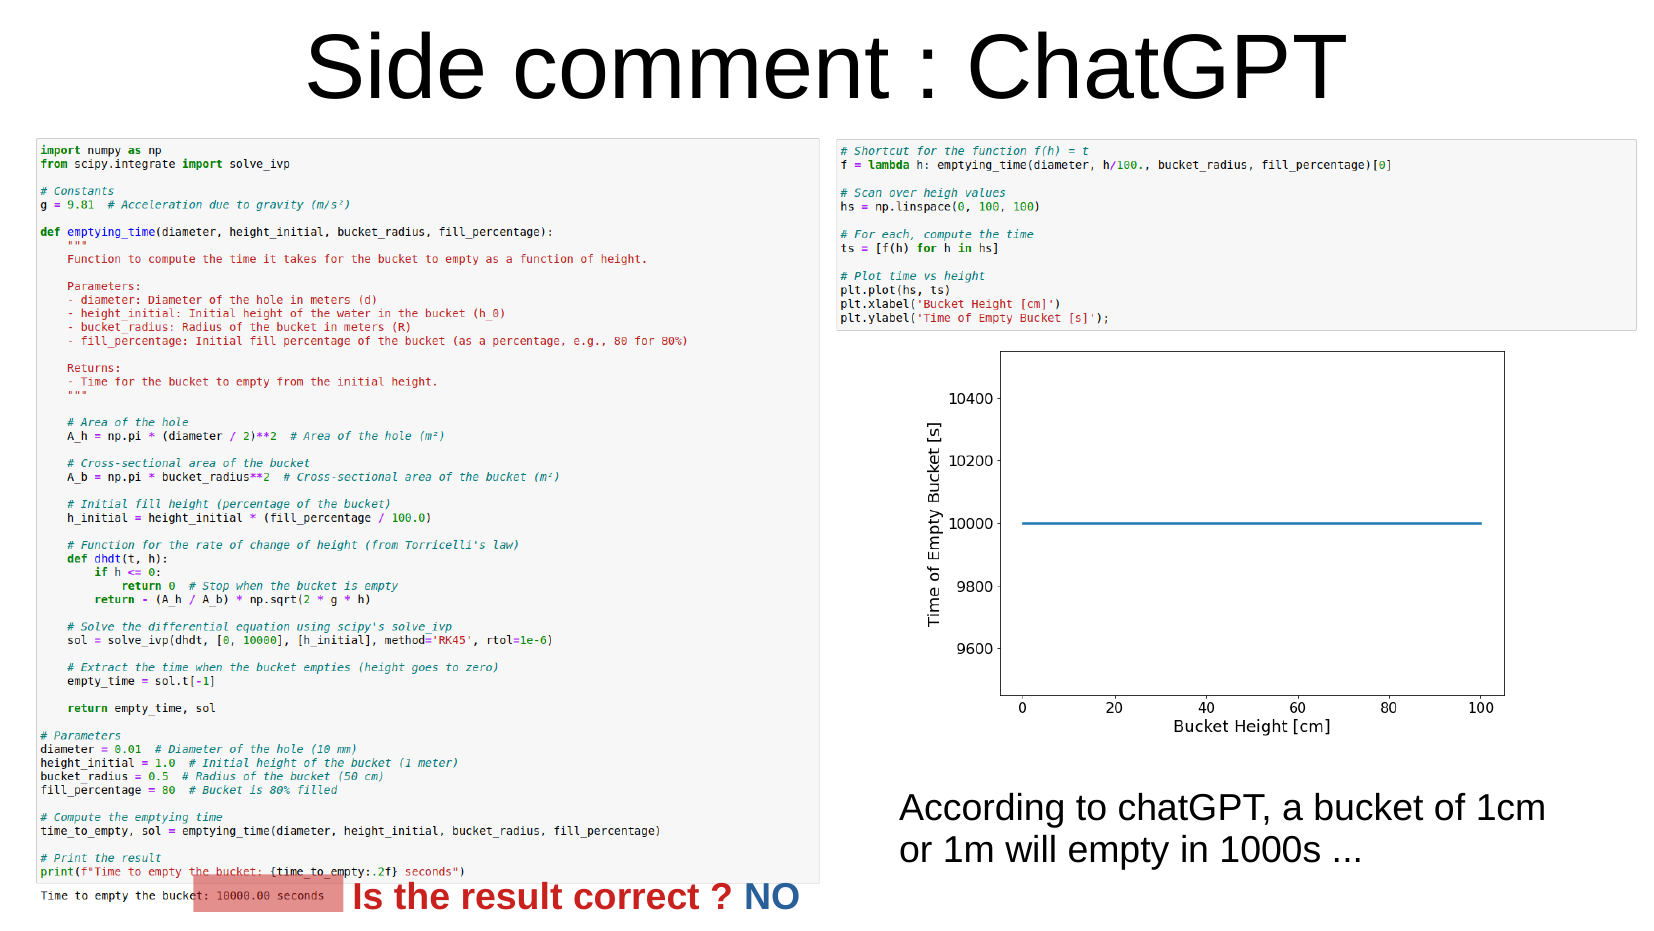

# Side comment : ChatGPT
According to chatGPT, a bucket of 1cm or 1m will empty in 1000s ...
Is the result correct ? NO